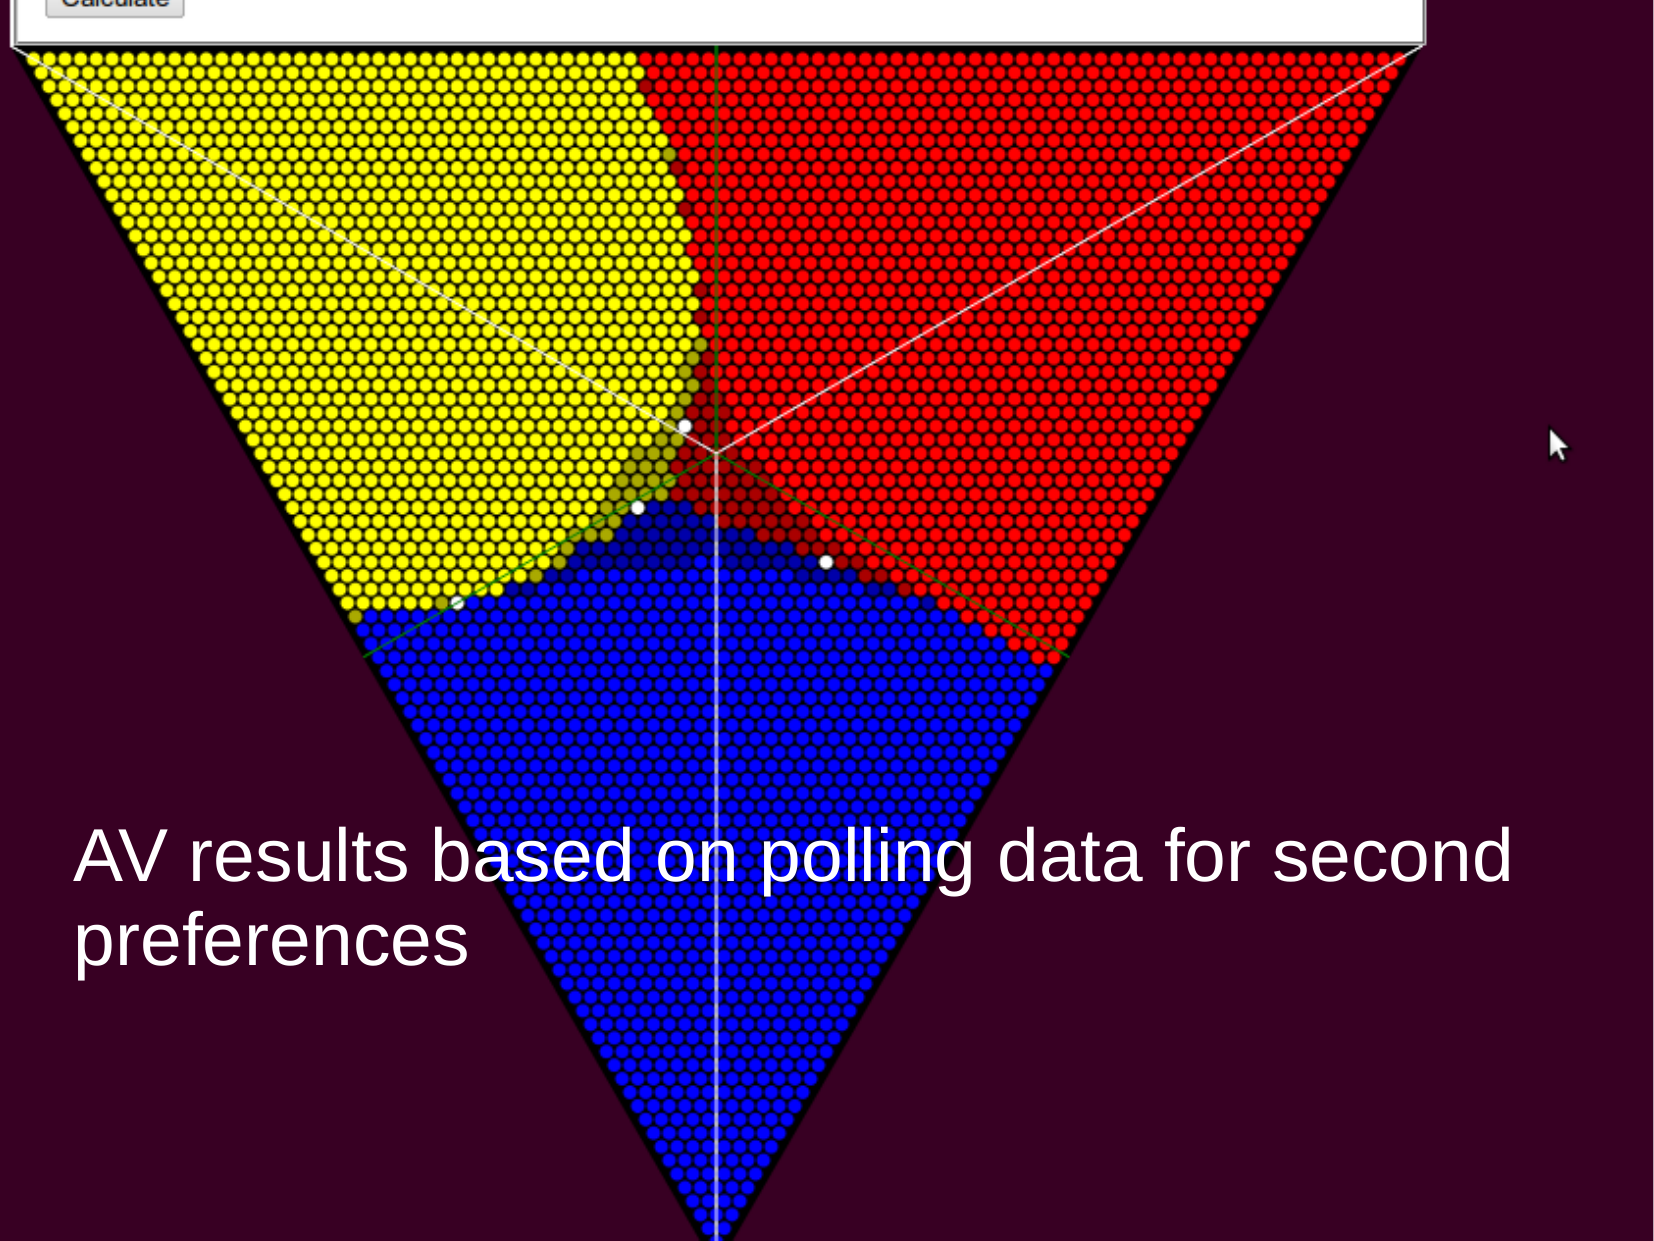

AV results based on polling data for second preferences